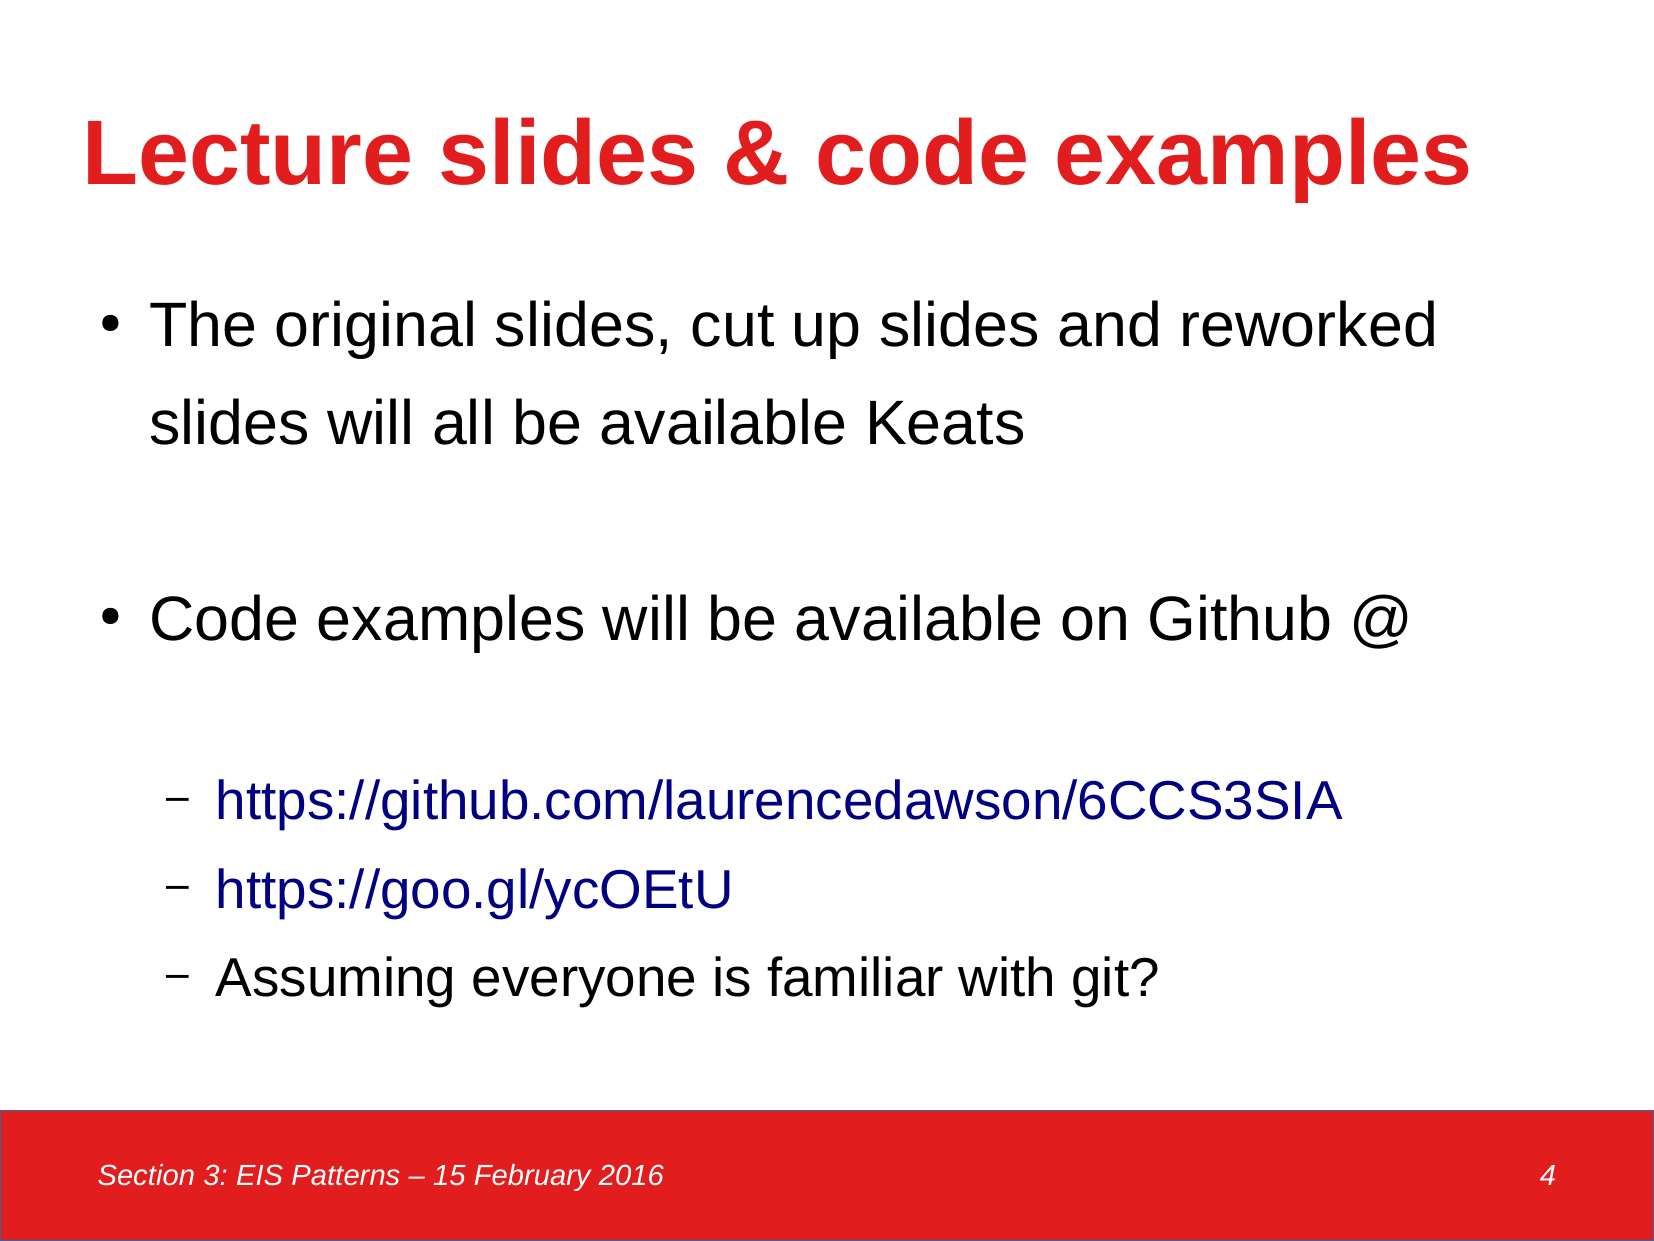

# Lecture slides & code examples
The original slides, cut up slides and reworked slides will all be available Keats
Code examples will be available on Github @
https://github.com/laurencedawson/6CCS3SIA
https://goo.gl/ycOEtU
Assuming everyone is familiar with git?